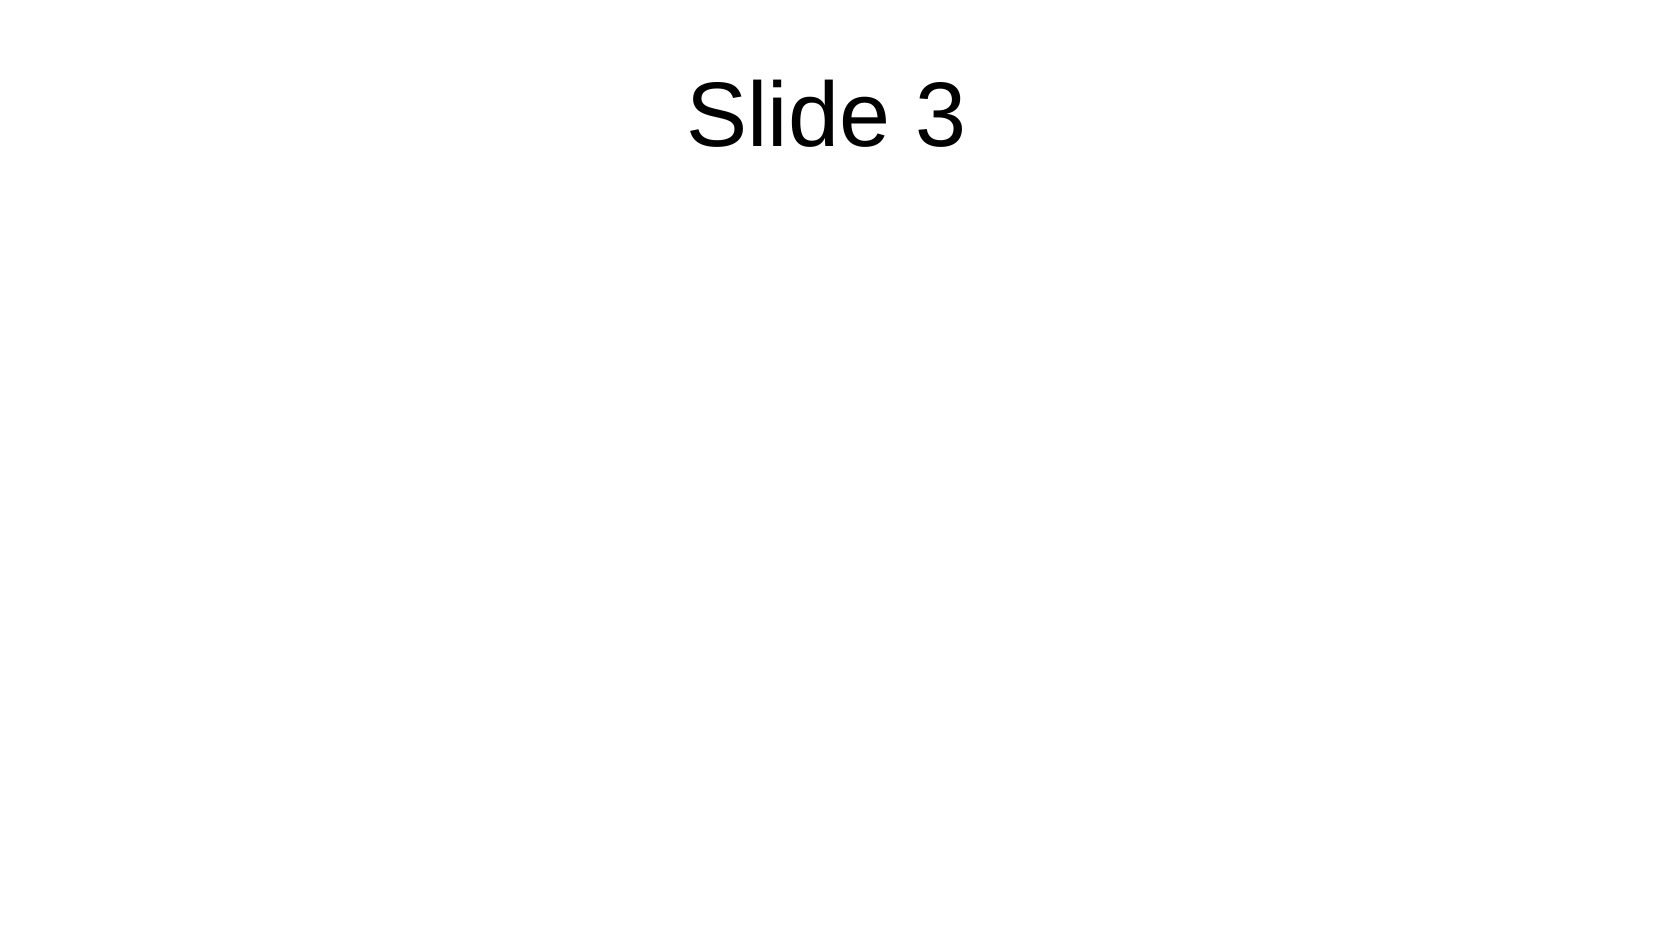

# Slide 3
01/01/2022
master page footer
3